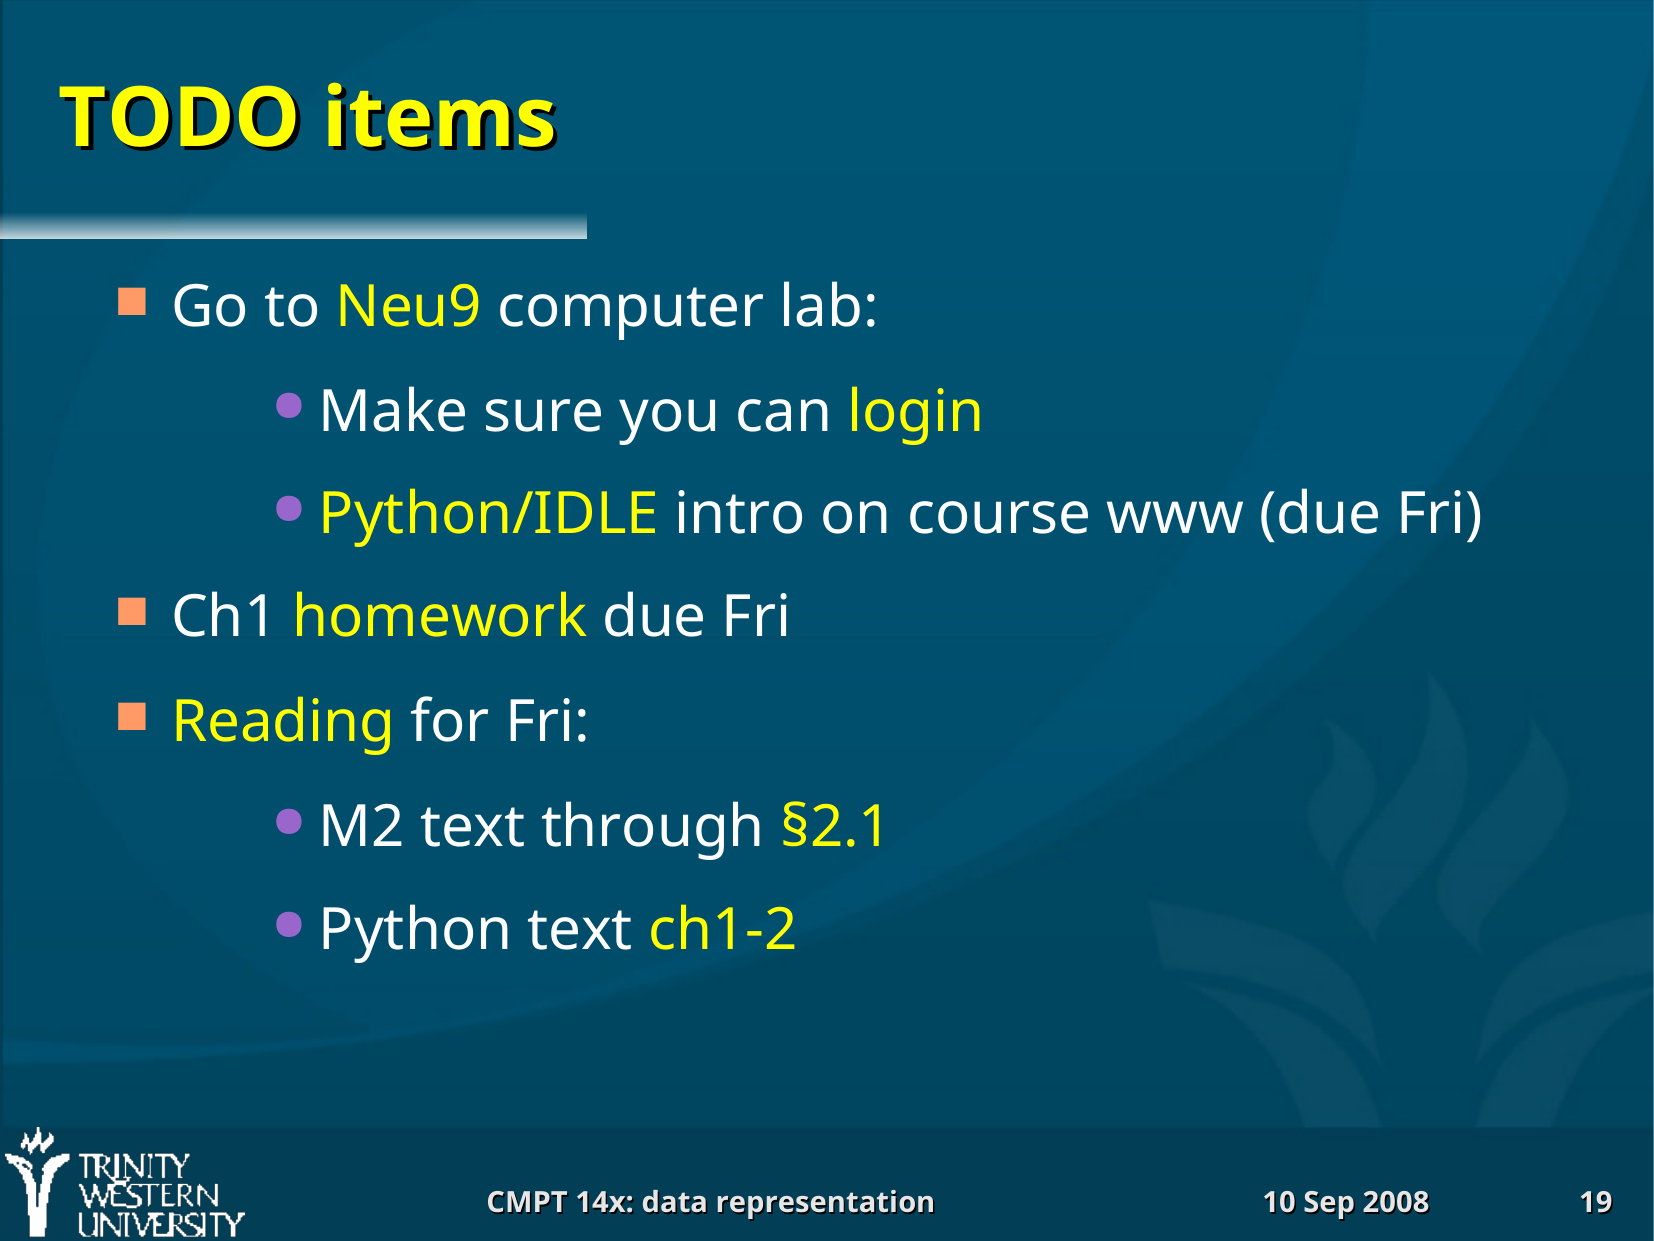

# TODO items
Go to Neu9 computer lab:
Make sure you can login
Python/IDLE intro on course www (due Fri)
Ch1 homework due Fri
Reading for Fri:
M2 text through §2.1
Python text ch1-2
CMPT 14x: data representation
10 Sep 2008
19